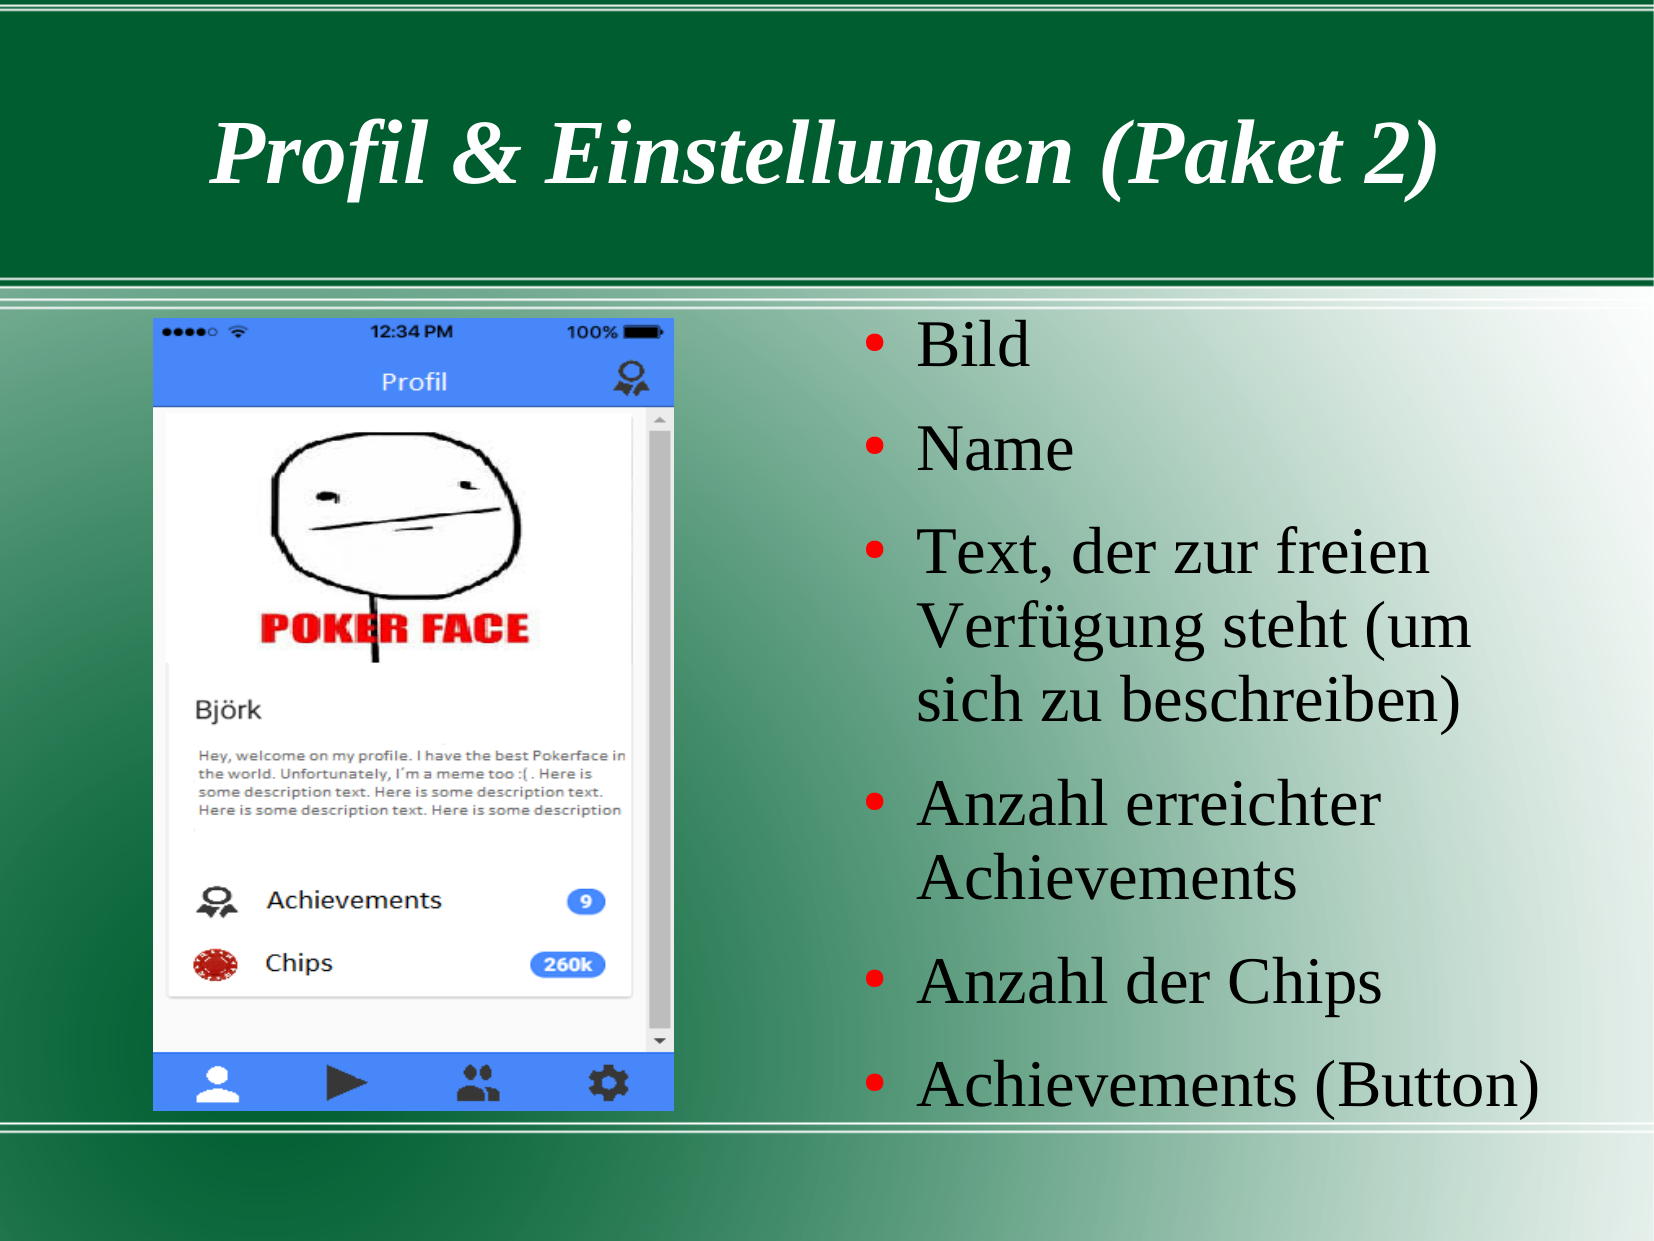

# Profil & Einstellungen (Paket 2)
Bild
Name
Text, der zur freien Verfügung steht (um sich zu beschreiben)
Anzahl erreichter Achievements
Anzahl der Chips
Achievements (Button)